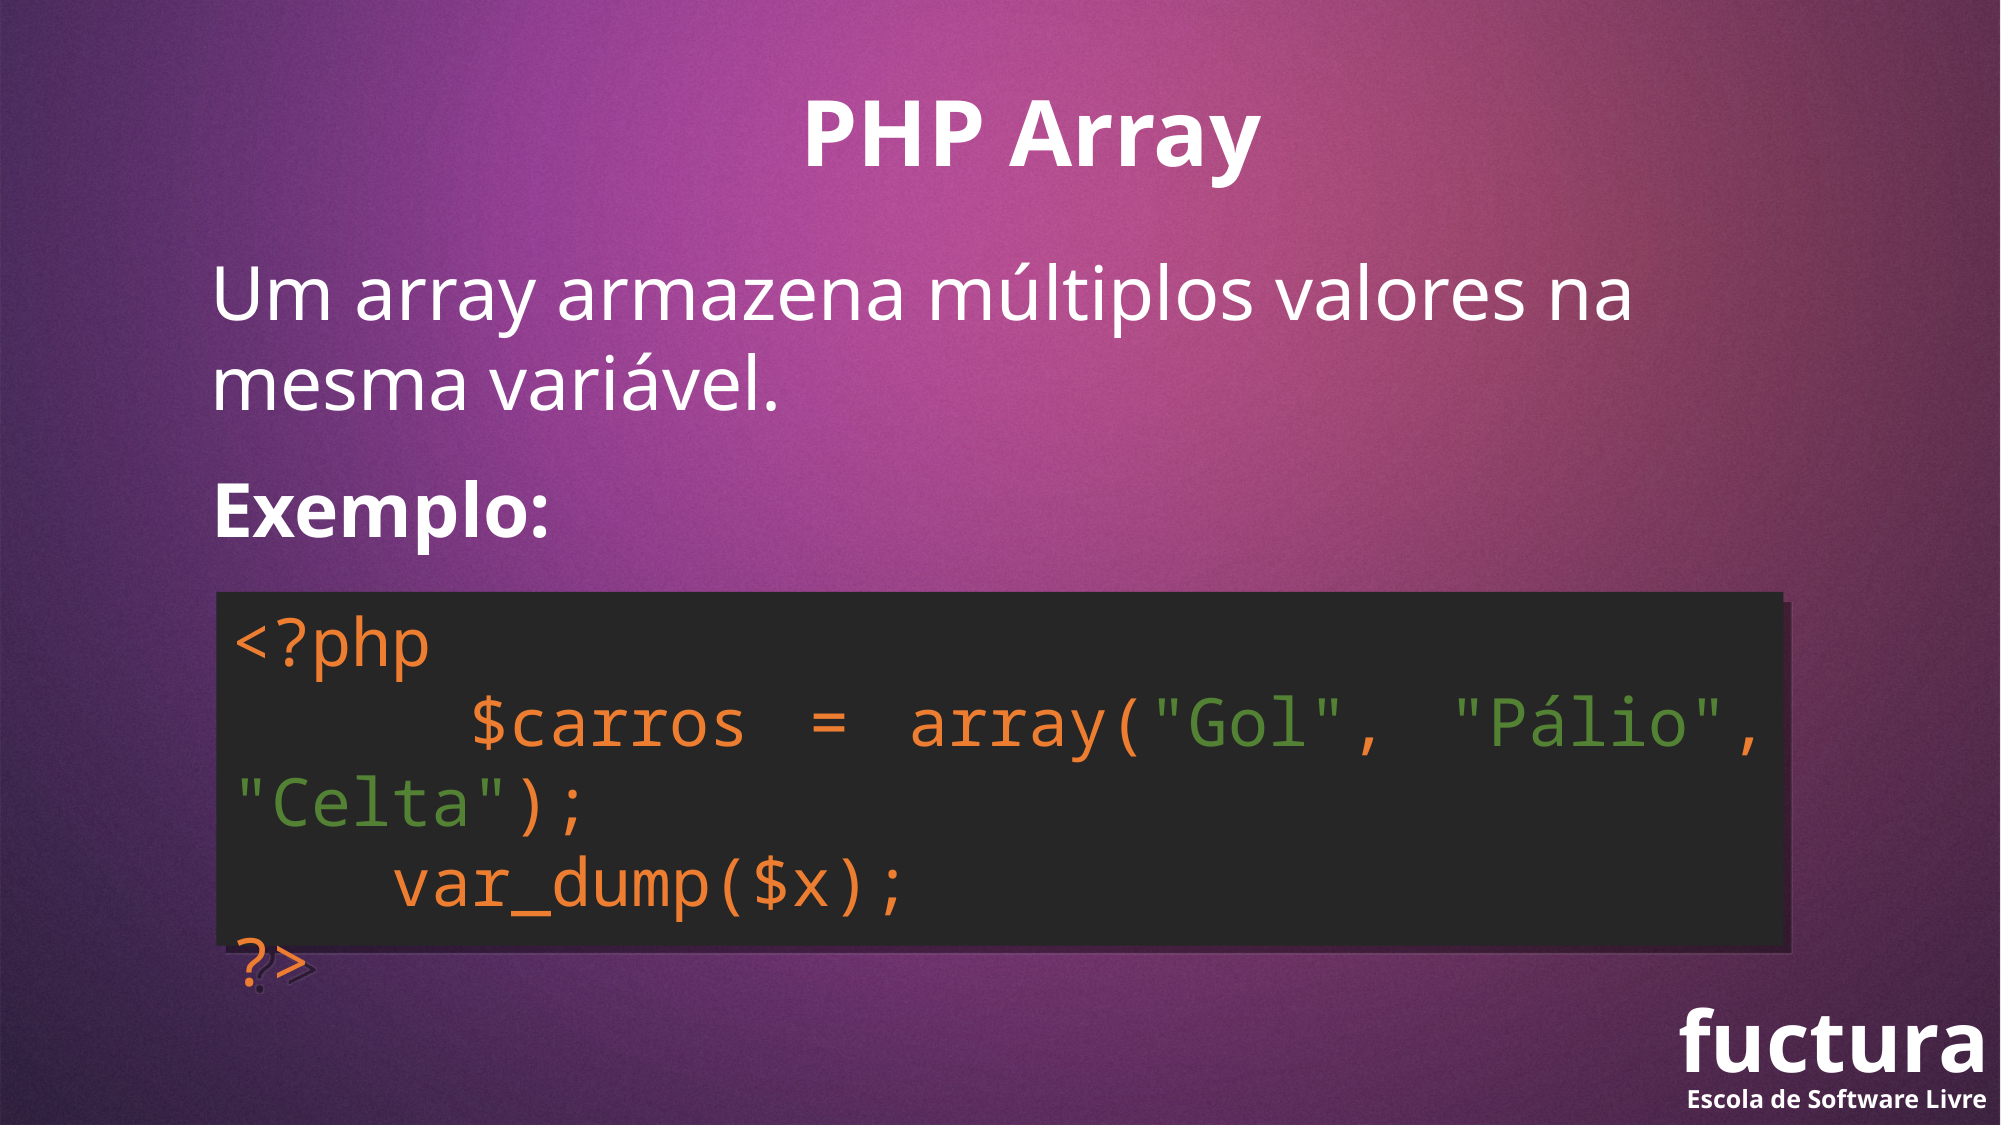

PHP Array
Um array armazena múltiplos valores na mesma variável.
Exemplo:
<?php
 $carros = array("Gol", "Pálio", "Celta");
 var_dump($x);
?>
fuctura
Escola de Software Livre